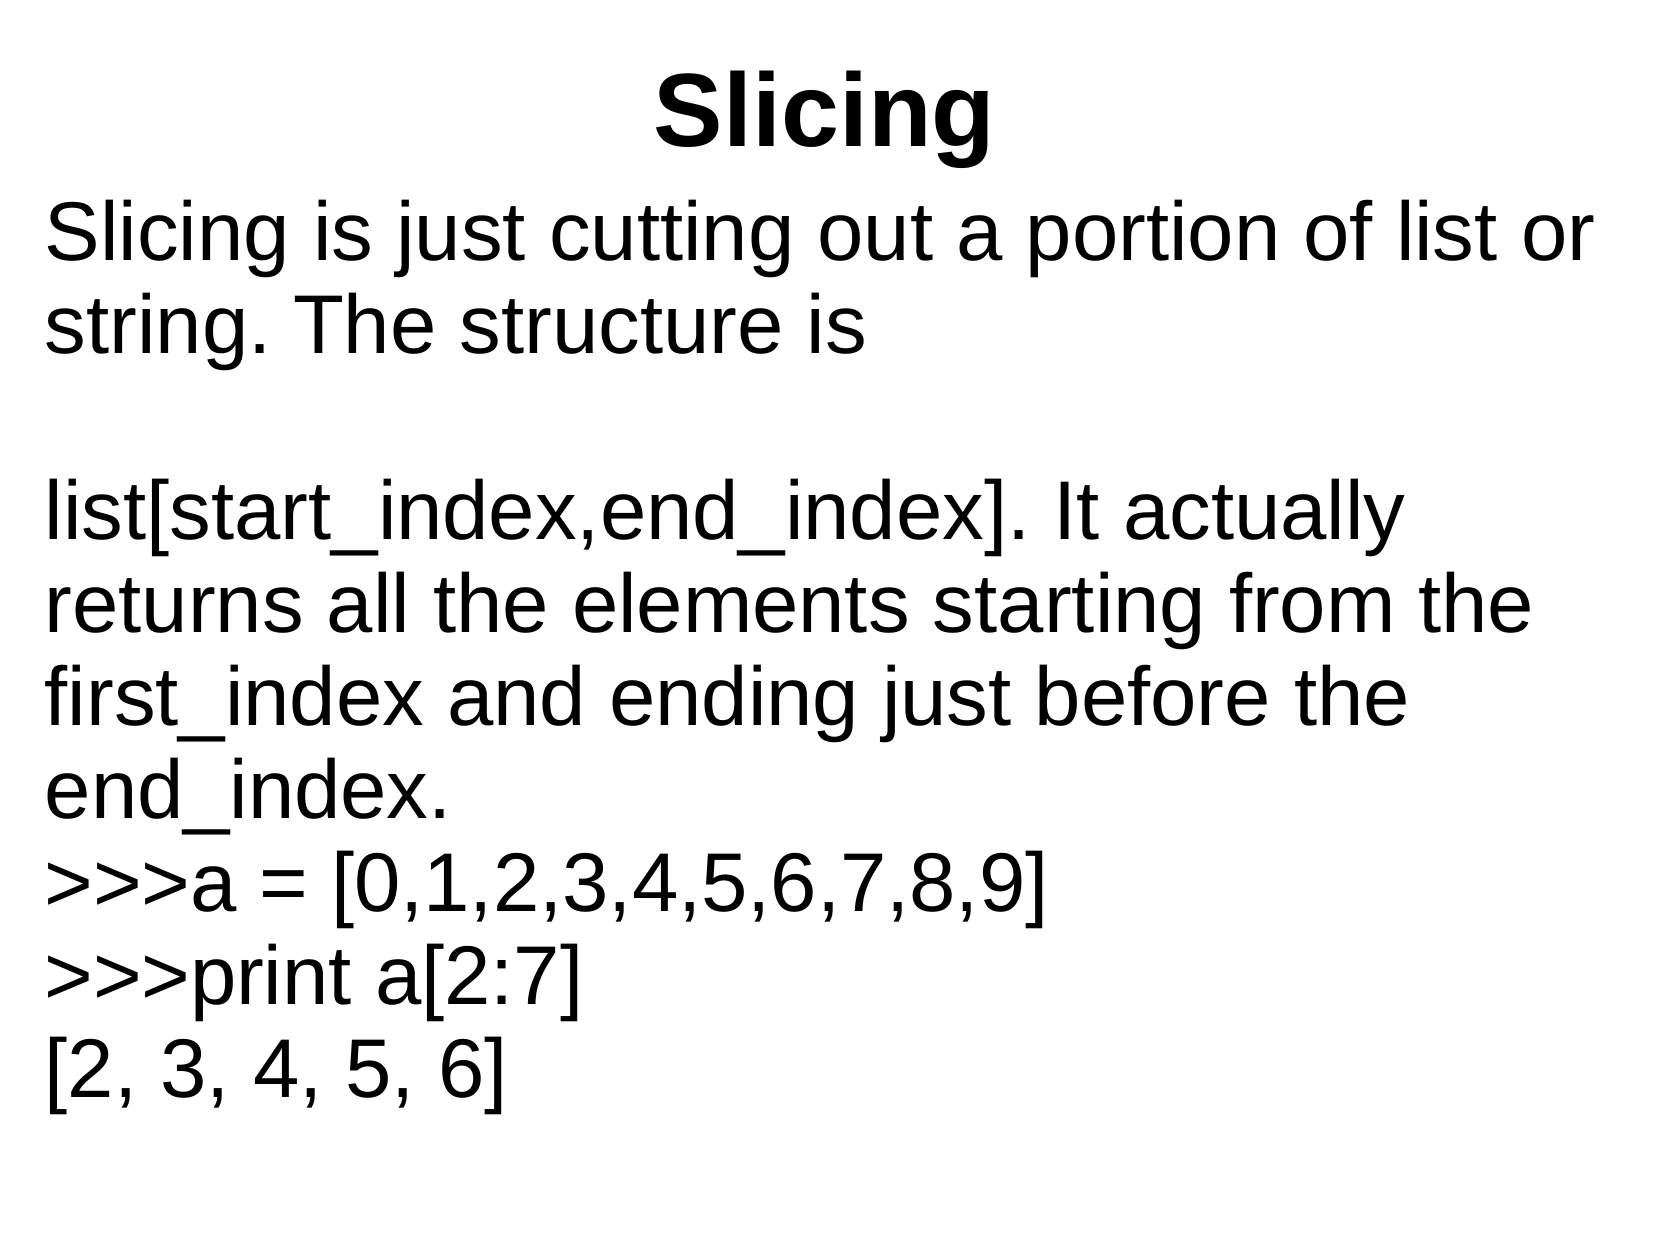

Slicing
Slicing is just cutting out a portion of list or string. The structure is
list[start_index,end_index]. It actually returns all the elements starting from the first_index and ending just before the end_index.
>>>a = [0,1,2,3,4,5,6,7,8,9]
>>>print a[2:7]
[2, 3, 4, 5, 6]